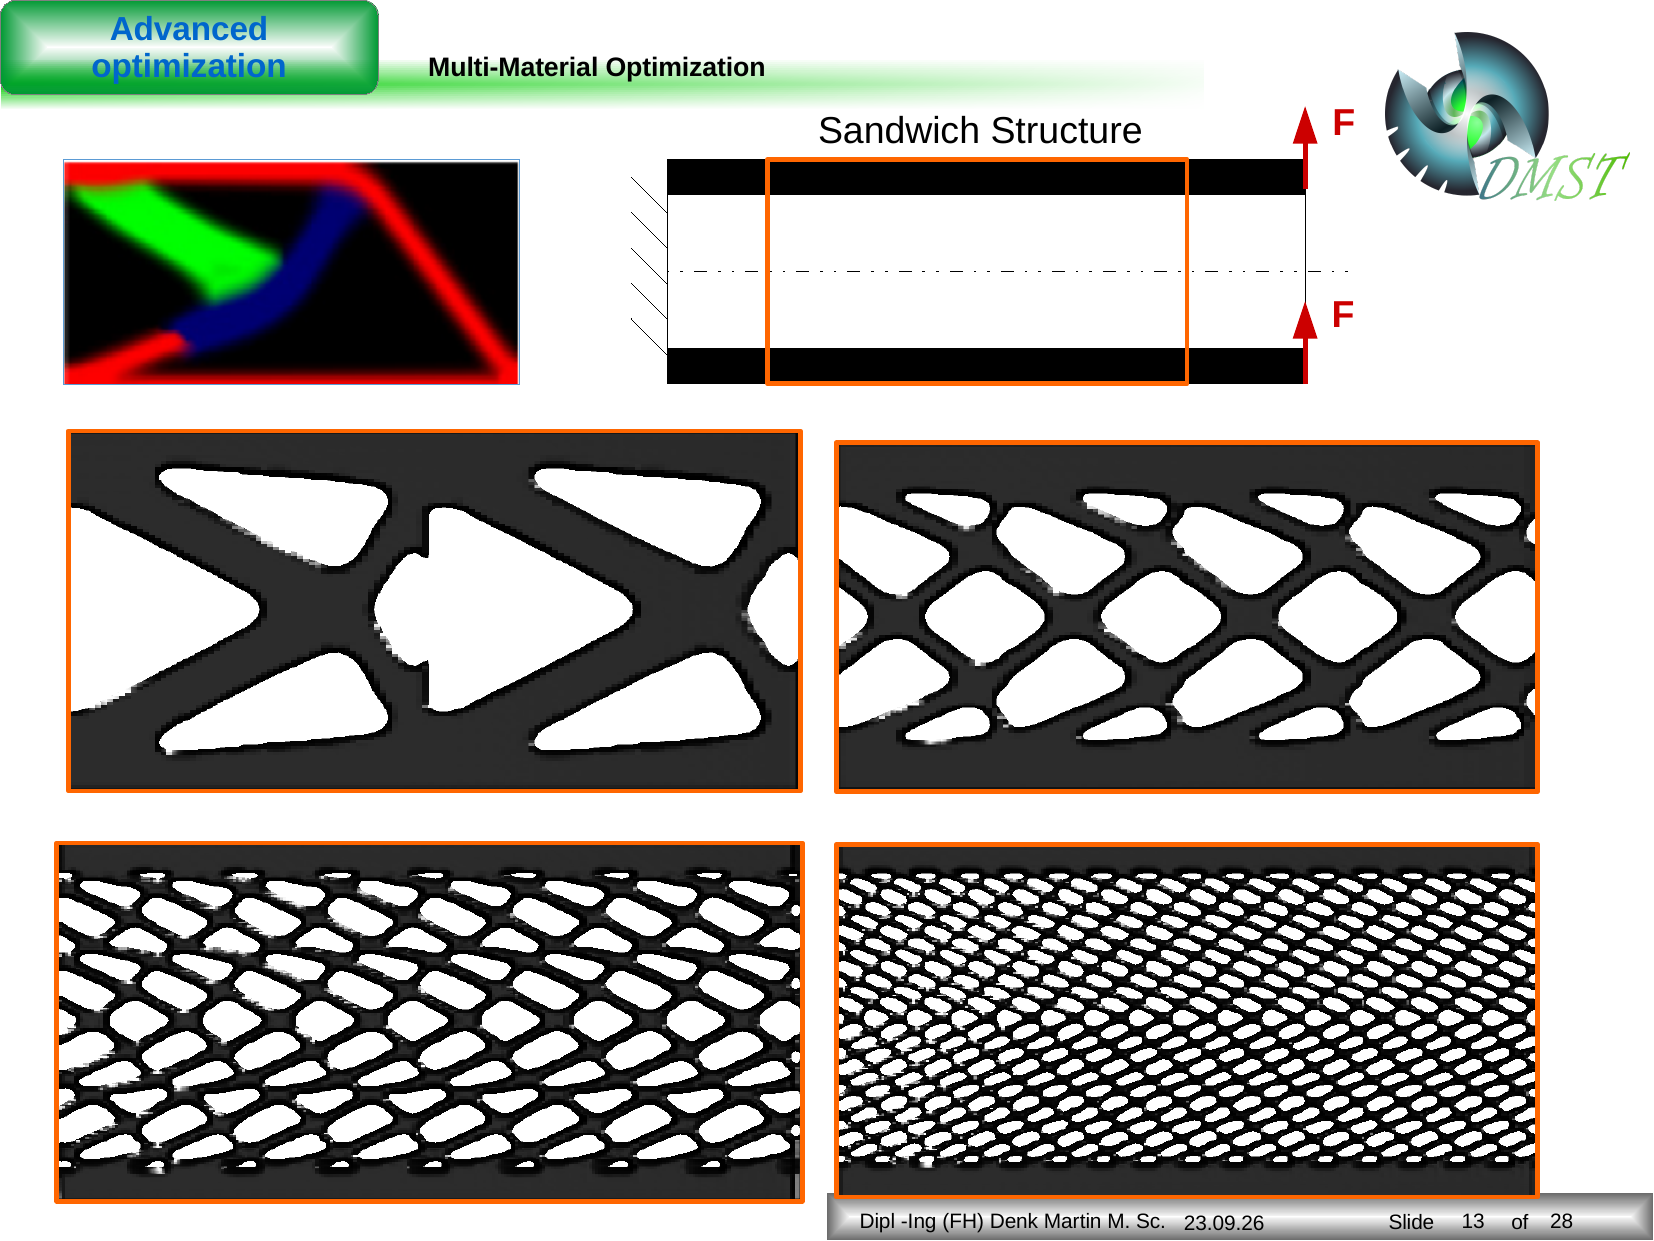

Advanced
optimization
Multi-Material Optimization
F
Sandwich Structure
F